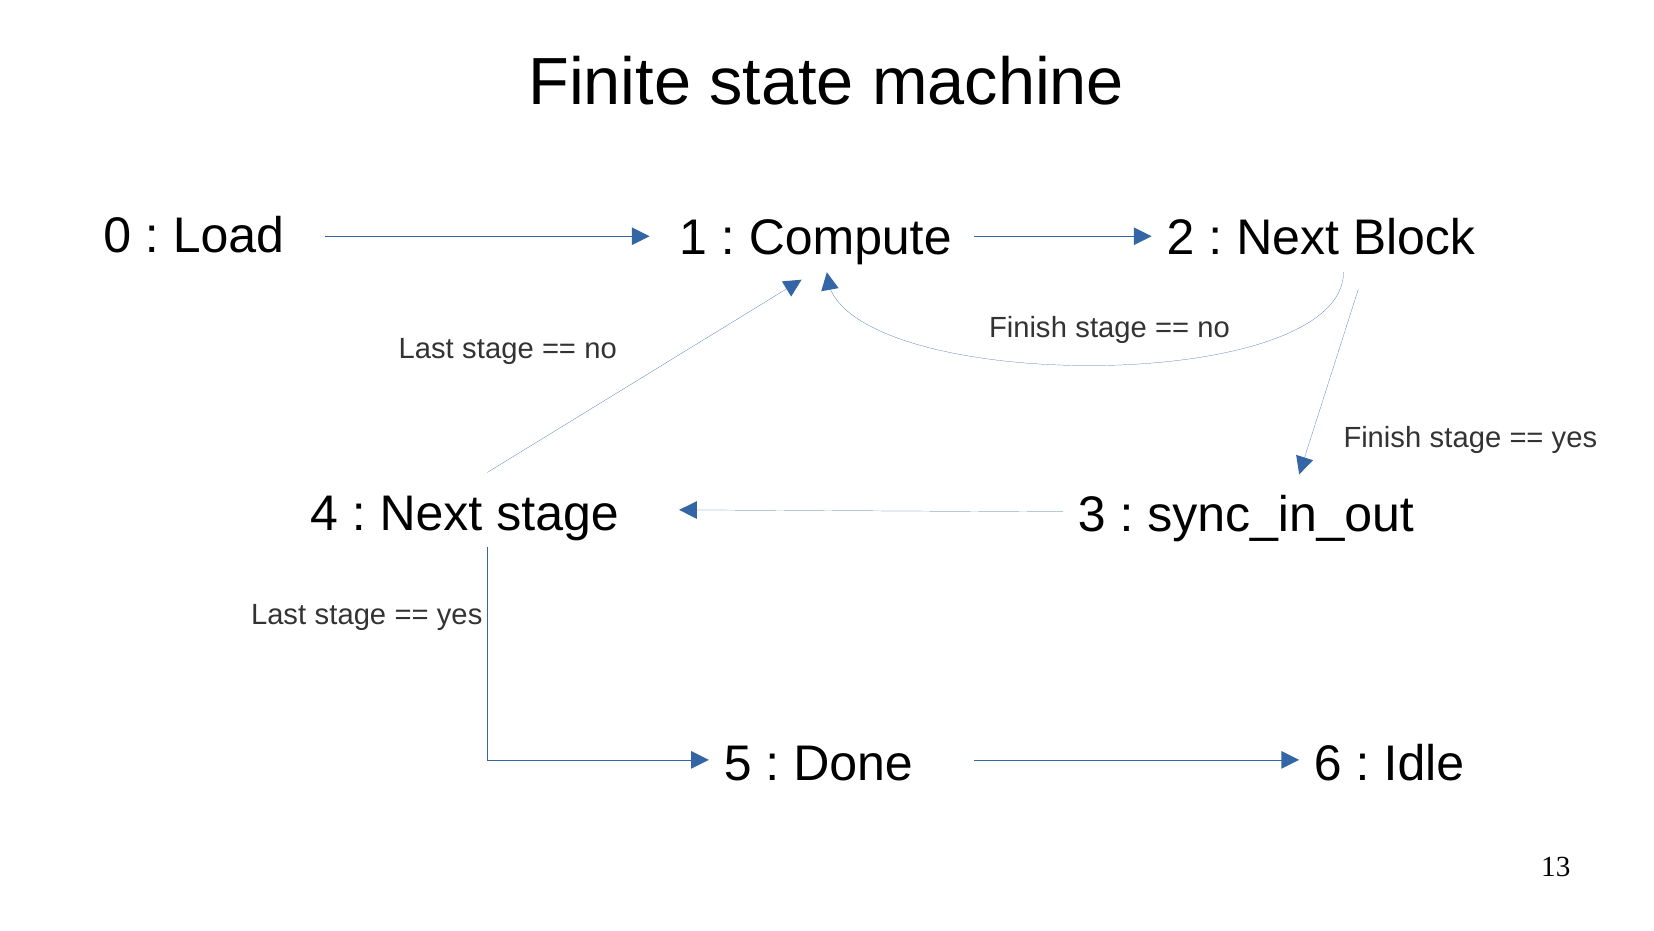

# Finite state machine
0 : Load
2 : Next Block
1 : Compute
Finish stage == no
Last stage == no
Finish stage == yes
4 : Next stage
3 : sync_in_out
Last stage == yes
5 : Done
6 : Idle
13